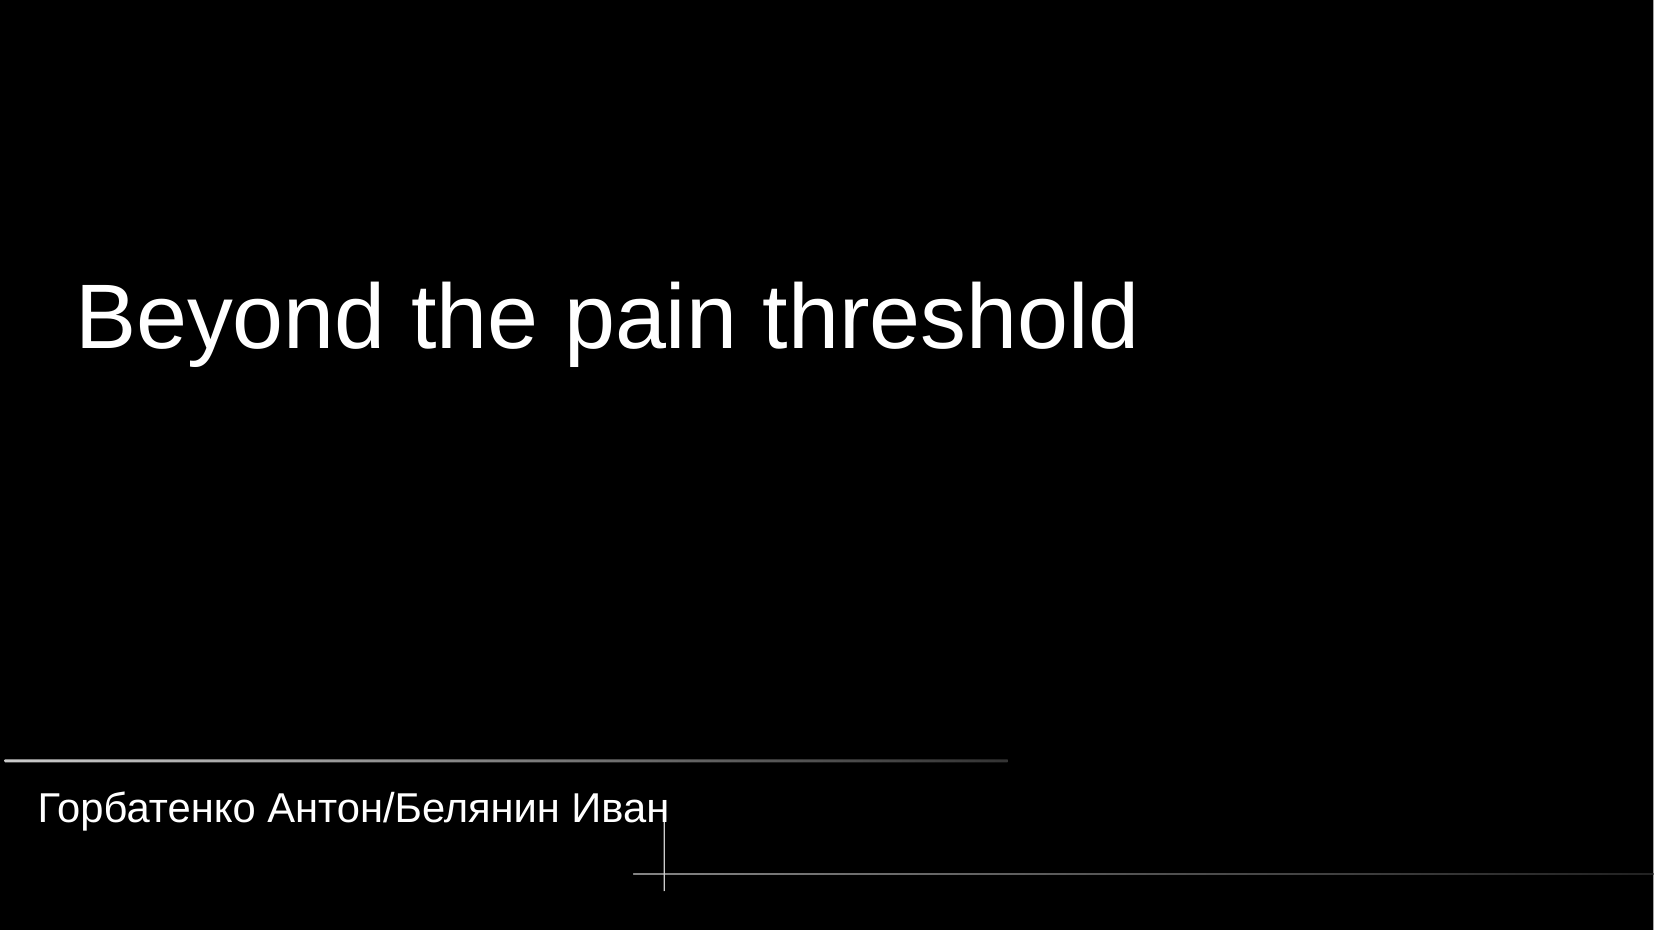

# Beyond the pain threshold
Горбатенко Антон/Белянин Иван